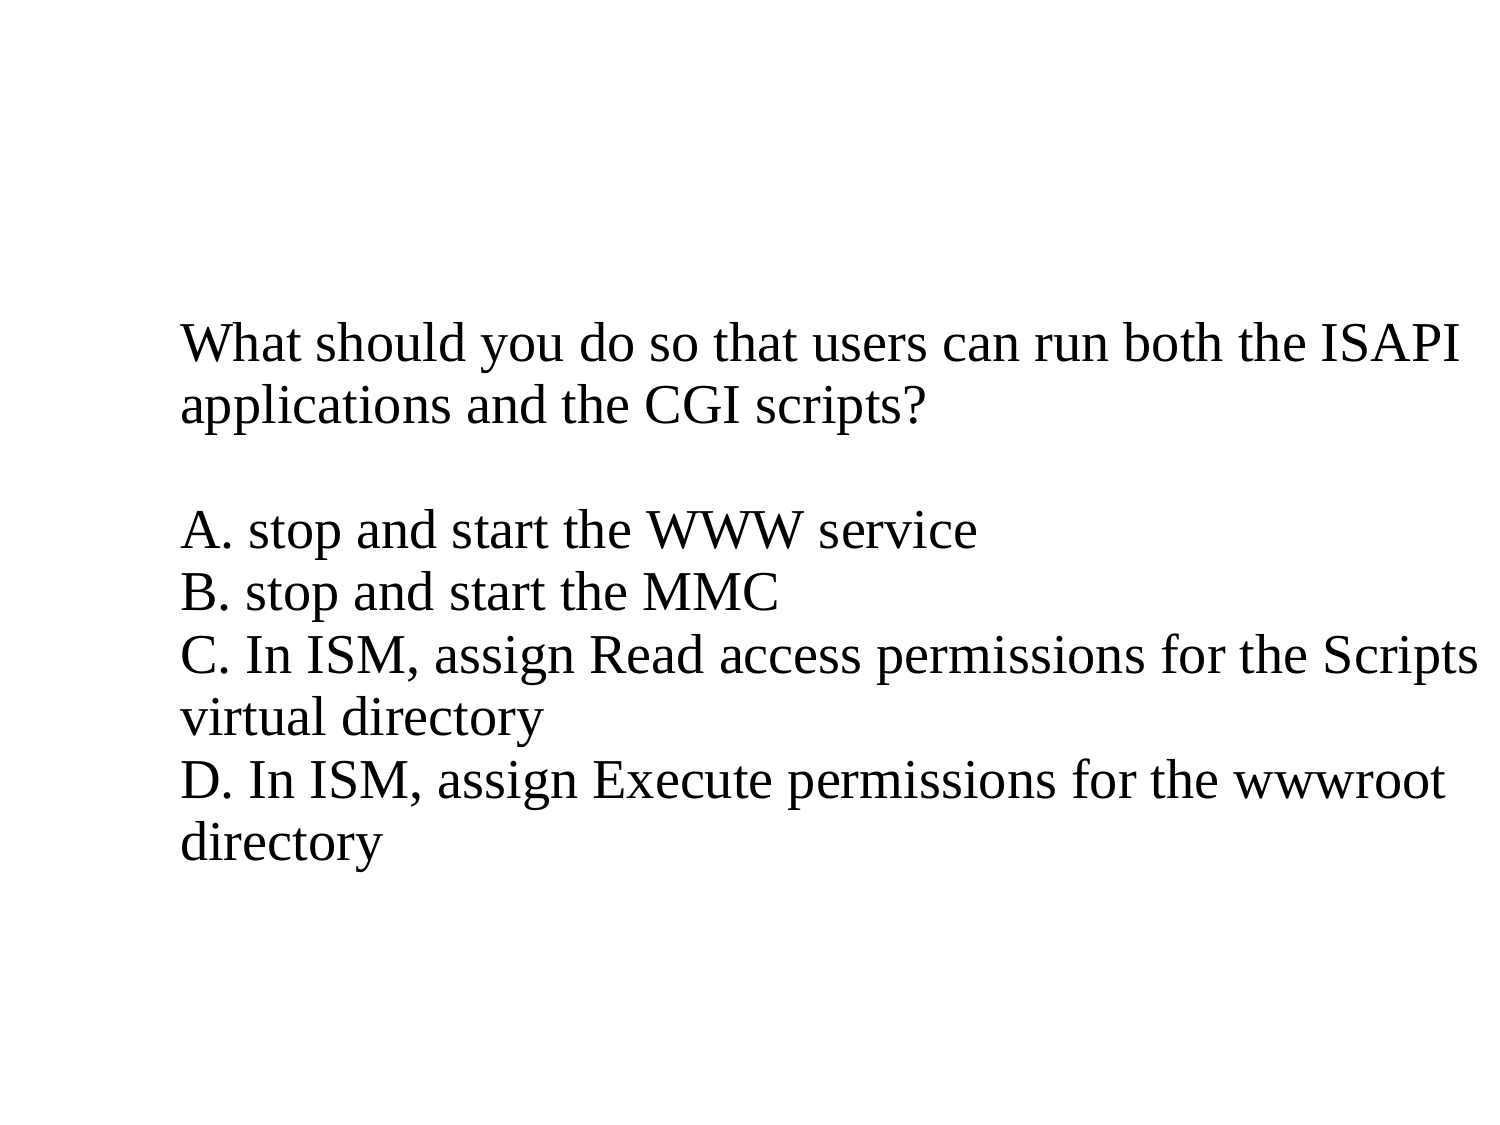

What should you do so that users can run both the ISAPI applications and the CGI scripts?
A. stop and start the WWW service
B. stop and start the MMC
C. In ISM, assign Read access permissions for the Scripts virtual directory
D. In ISM, assign Execute permissions for the wwwroot directory